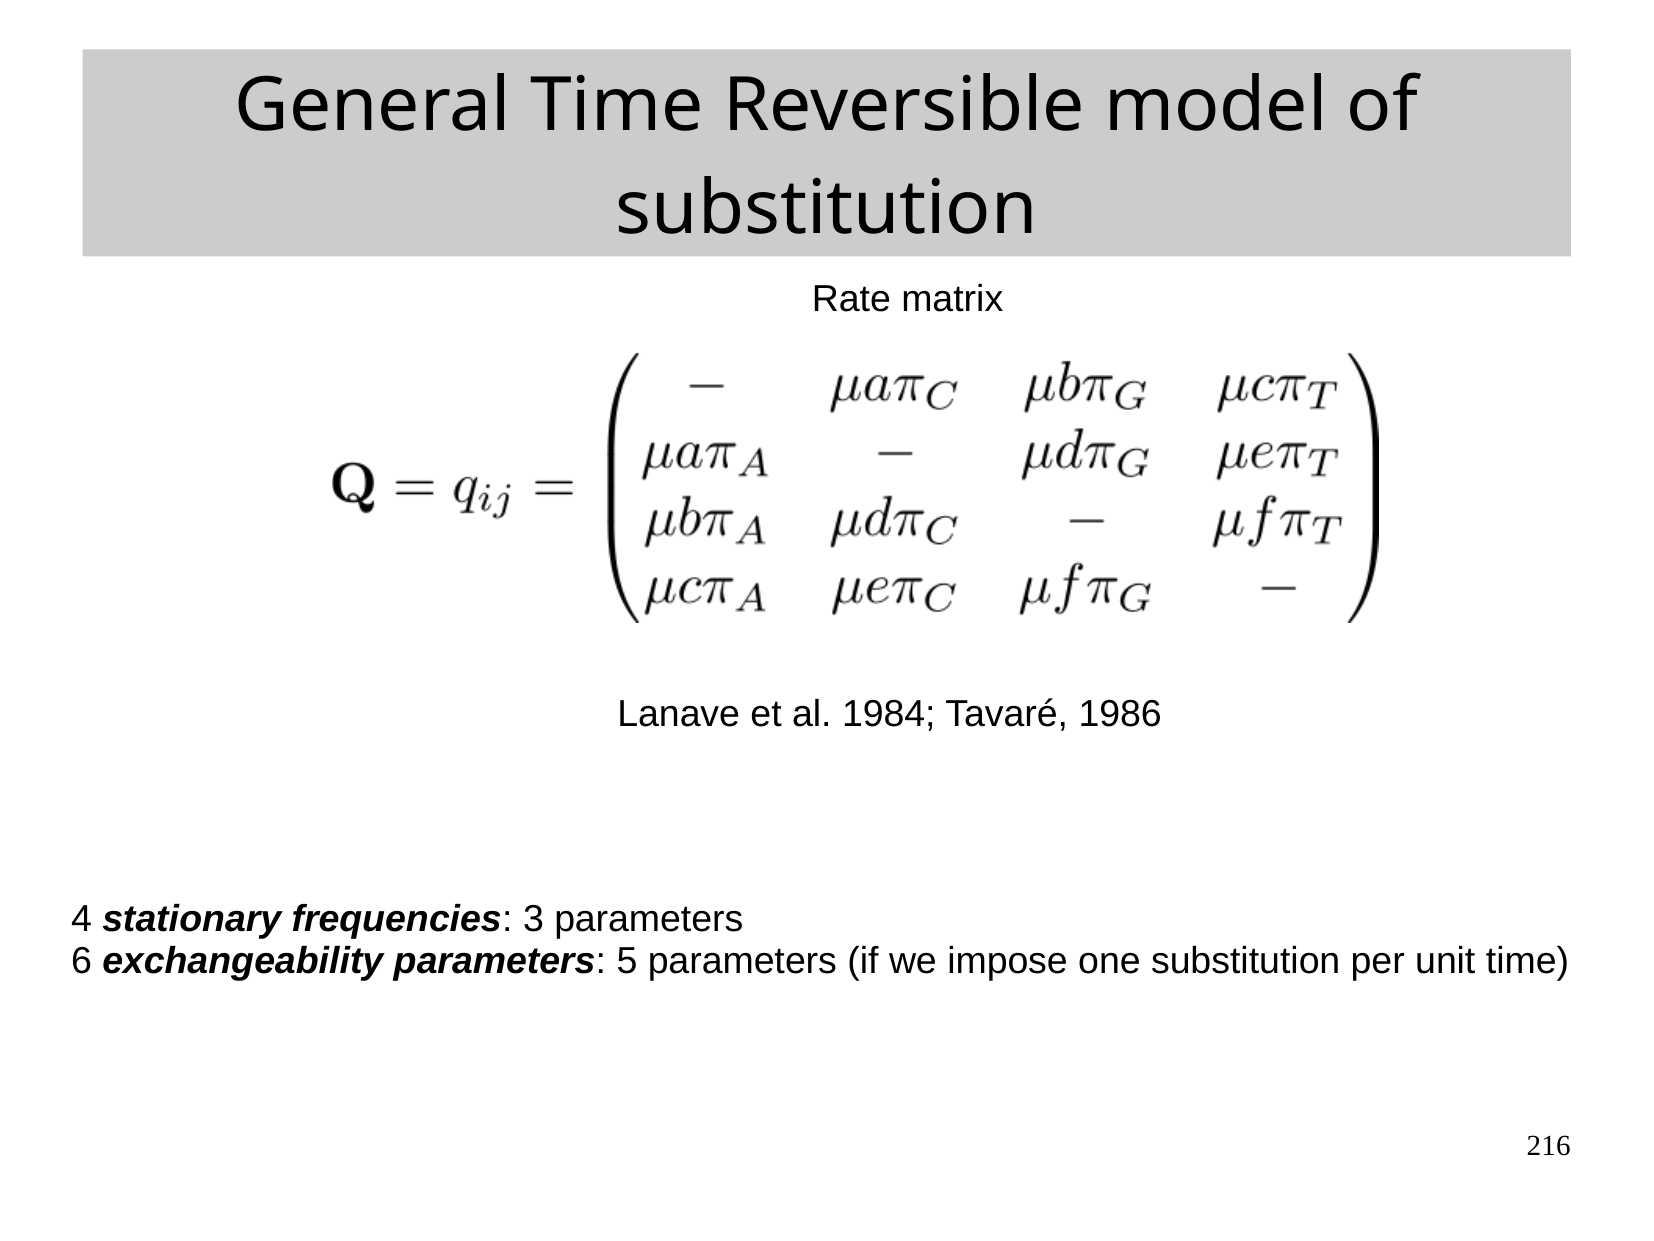

# General Time Reversible model of substitution
Rate matrix
Lanave et al. 1984; Tavaré, 1986
4 stationary frequencies: 3 parameters
6 exchangeability parameters: 5 parameters (if we impose one substitution per unit time)
216